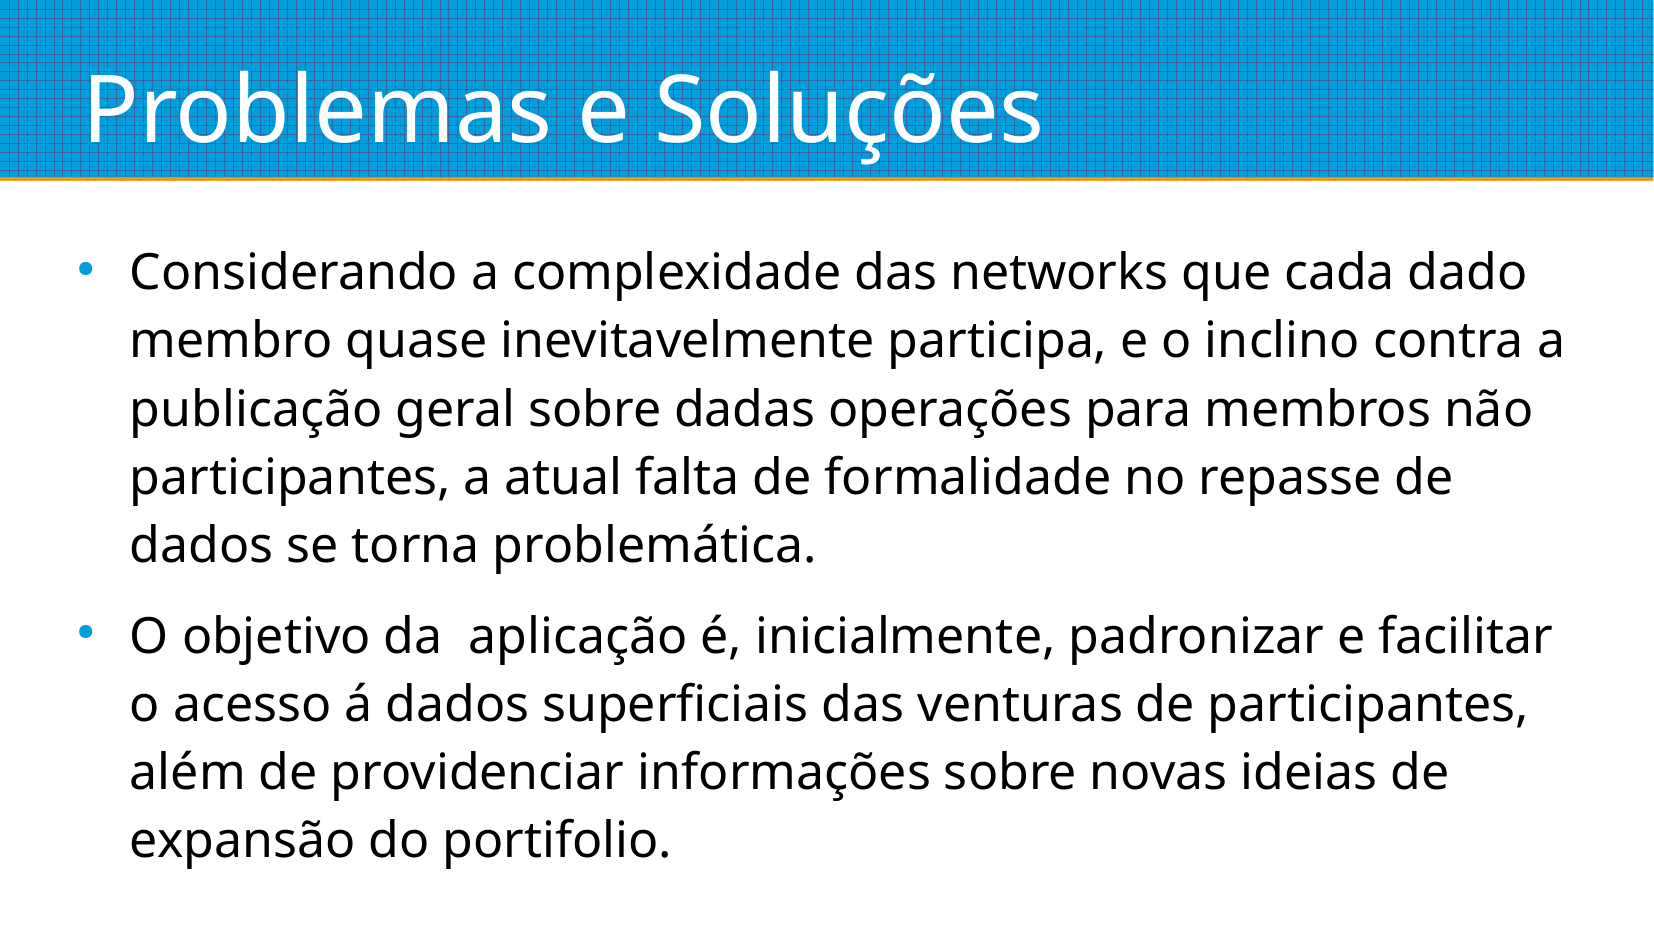

# Problemas e Soluções
Considerando a complexidade das networks que cada dado membro quase inevitavelmente participa, e o inclino contra a publicação geral sobre dadas operações para membros não participantes, a atual falta de formalidade no repasse de dados se torna problemática.
O objetivo da aplicação é, inicialmente, padronizar e facilitar o acesso á dados superficiais das venturas de participantes, além de providenciar informações sobre novas ideias de expansão do portifolio.